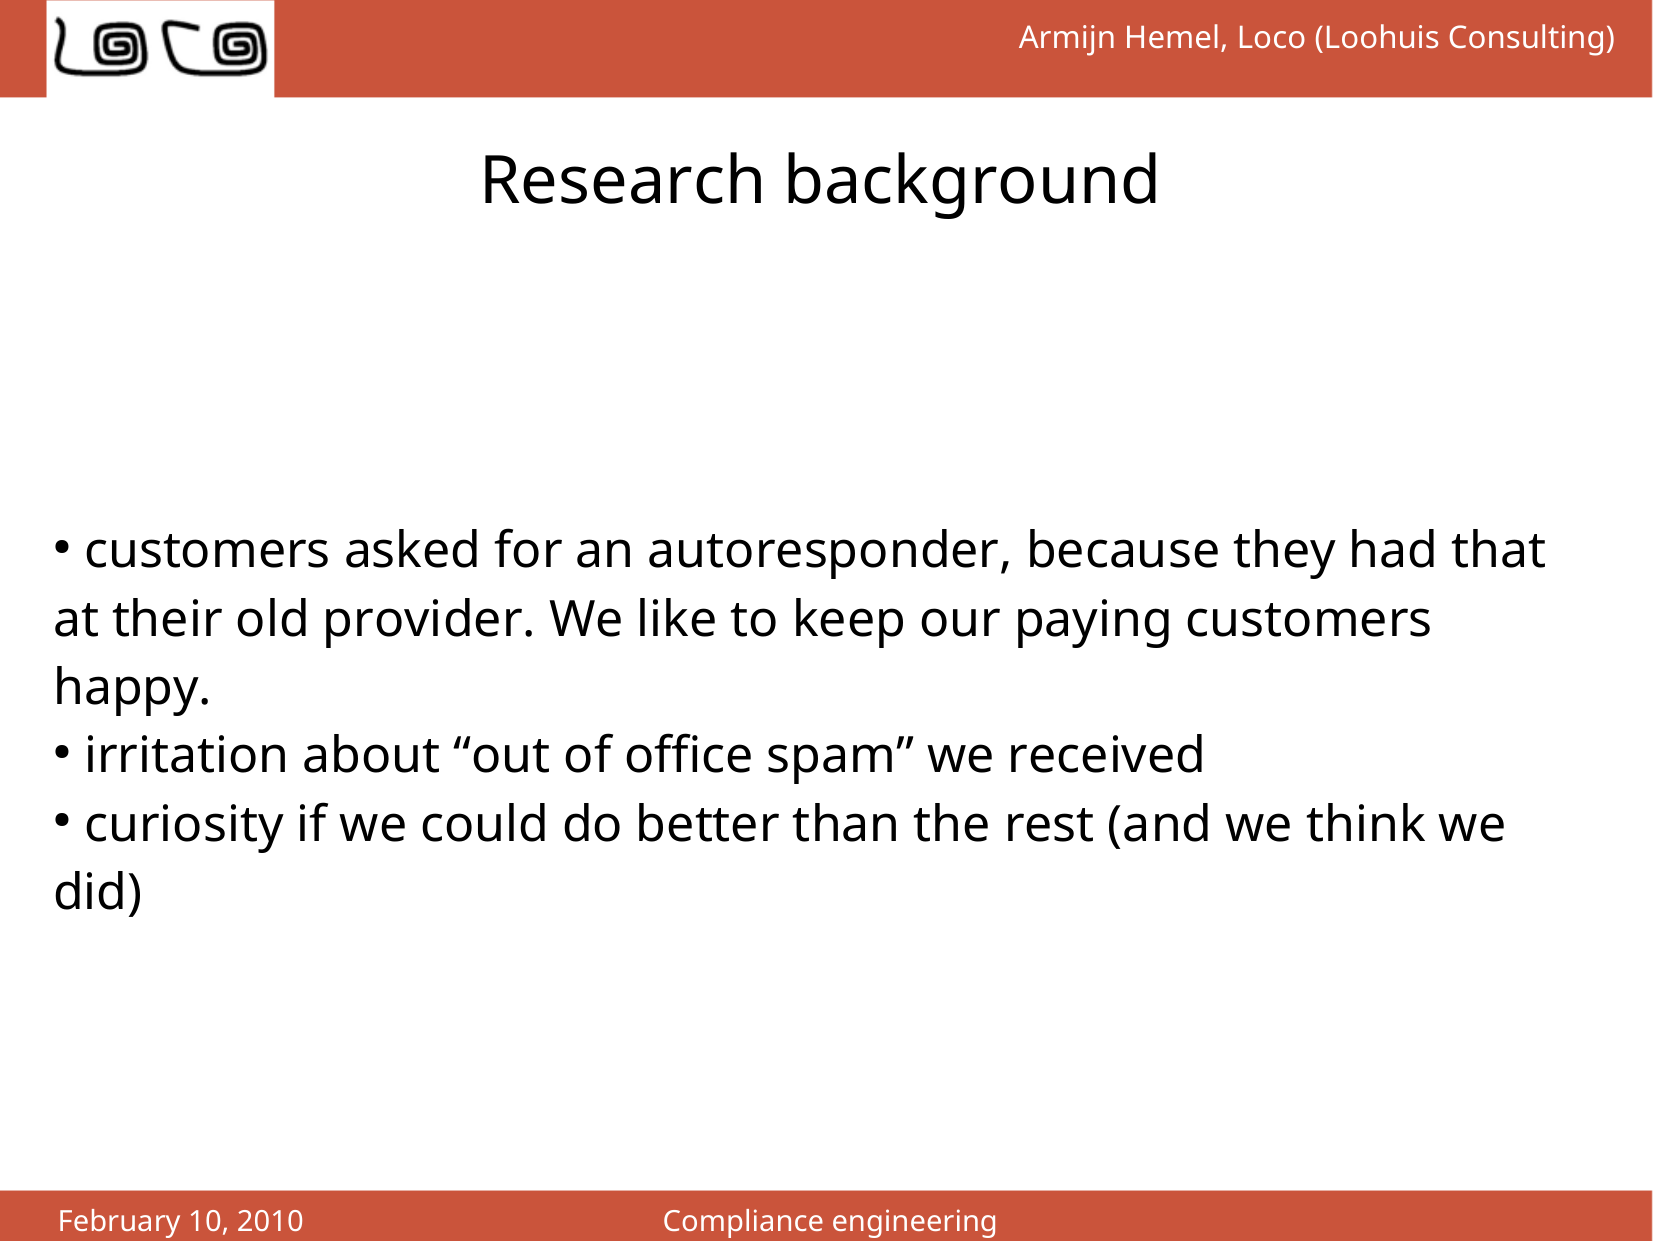

# Research background
 customers asked for an autoresponder, because they had that at their old provider. We like to keep our paying customers happy.
 irritation about “out of office spam” we received
 curiosity if we could do better than the rest (and we think we did)
Comet: practical solution or crutch?